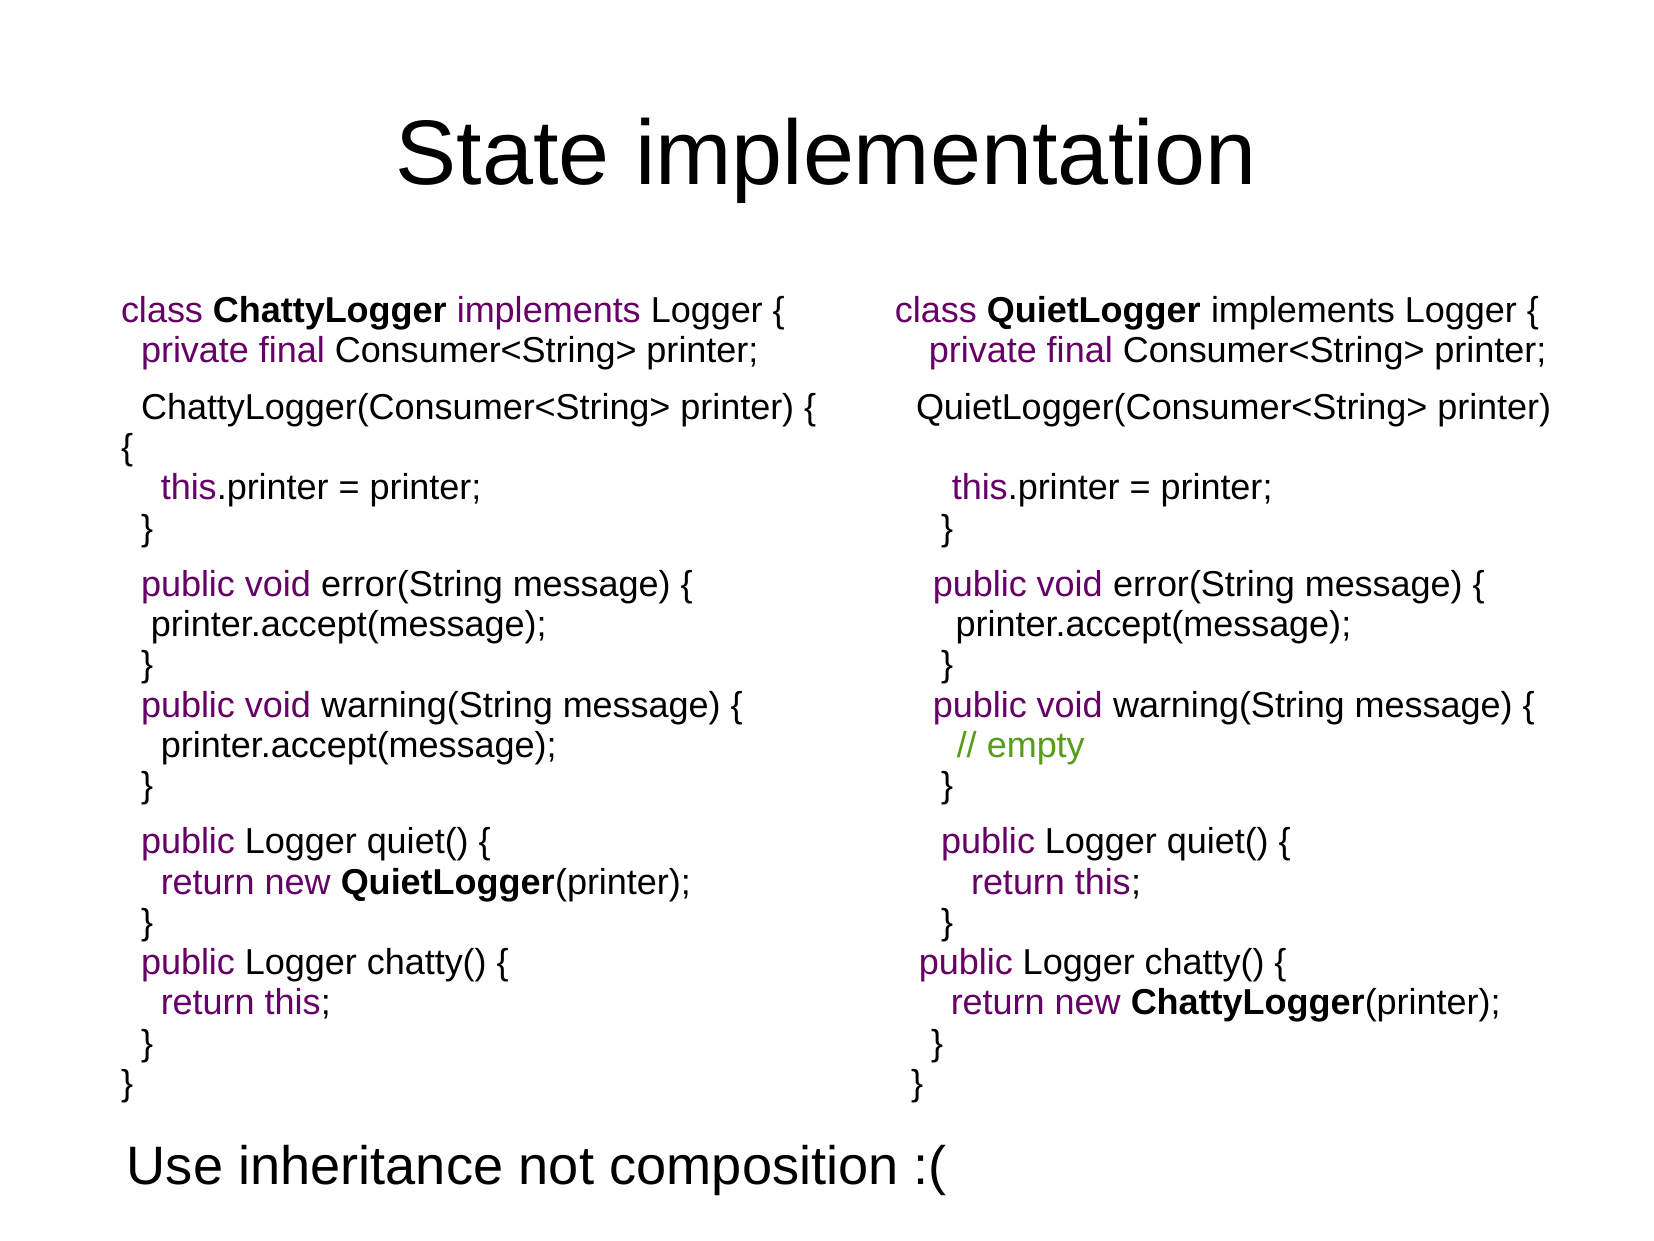

# State implementation
class ChattyLogger implements Logger { class QuietLogger implements Logger {
 private final Consumer<String> printer; private final Consumer<String> printer;
 ChattyLogger(Consumer<String> printer) { QuietLogger(Consumer<String> printer) {
 this.printer = printer; this.printer = printer;
 } }
 public void error(String message) { public void error(String message) {
 printer.accept(message); printer.accept(message);
 } }
 public void warning(String message) { public void warning(String message) {
 printer.accept(message); // empty
 } }
 public Logger quiet() { public Logger quiet() {
 return new QuietLogger(printer); return this;
 } }
 public Logger chatty() { public Logger chatty() {
 return this; return new ChattyLogger(printer);
 } }
} }
Use inheritance not composition :(